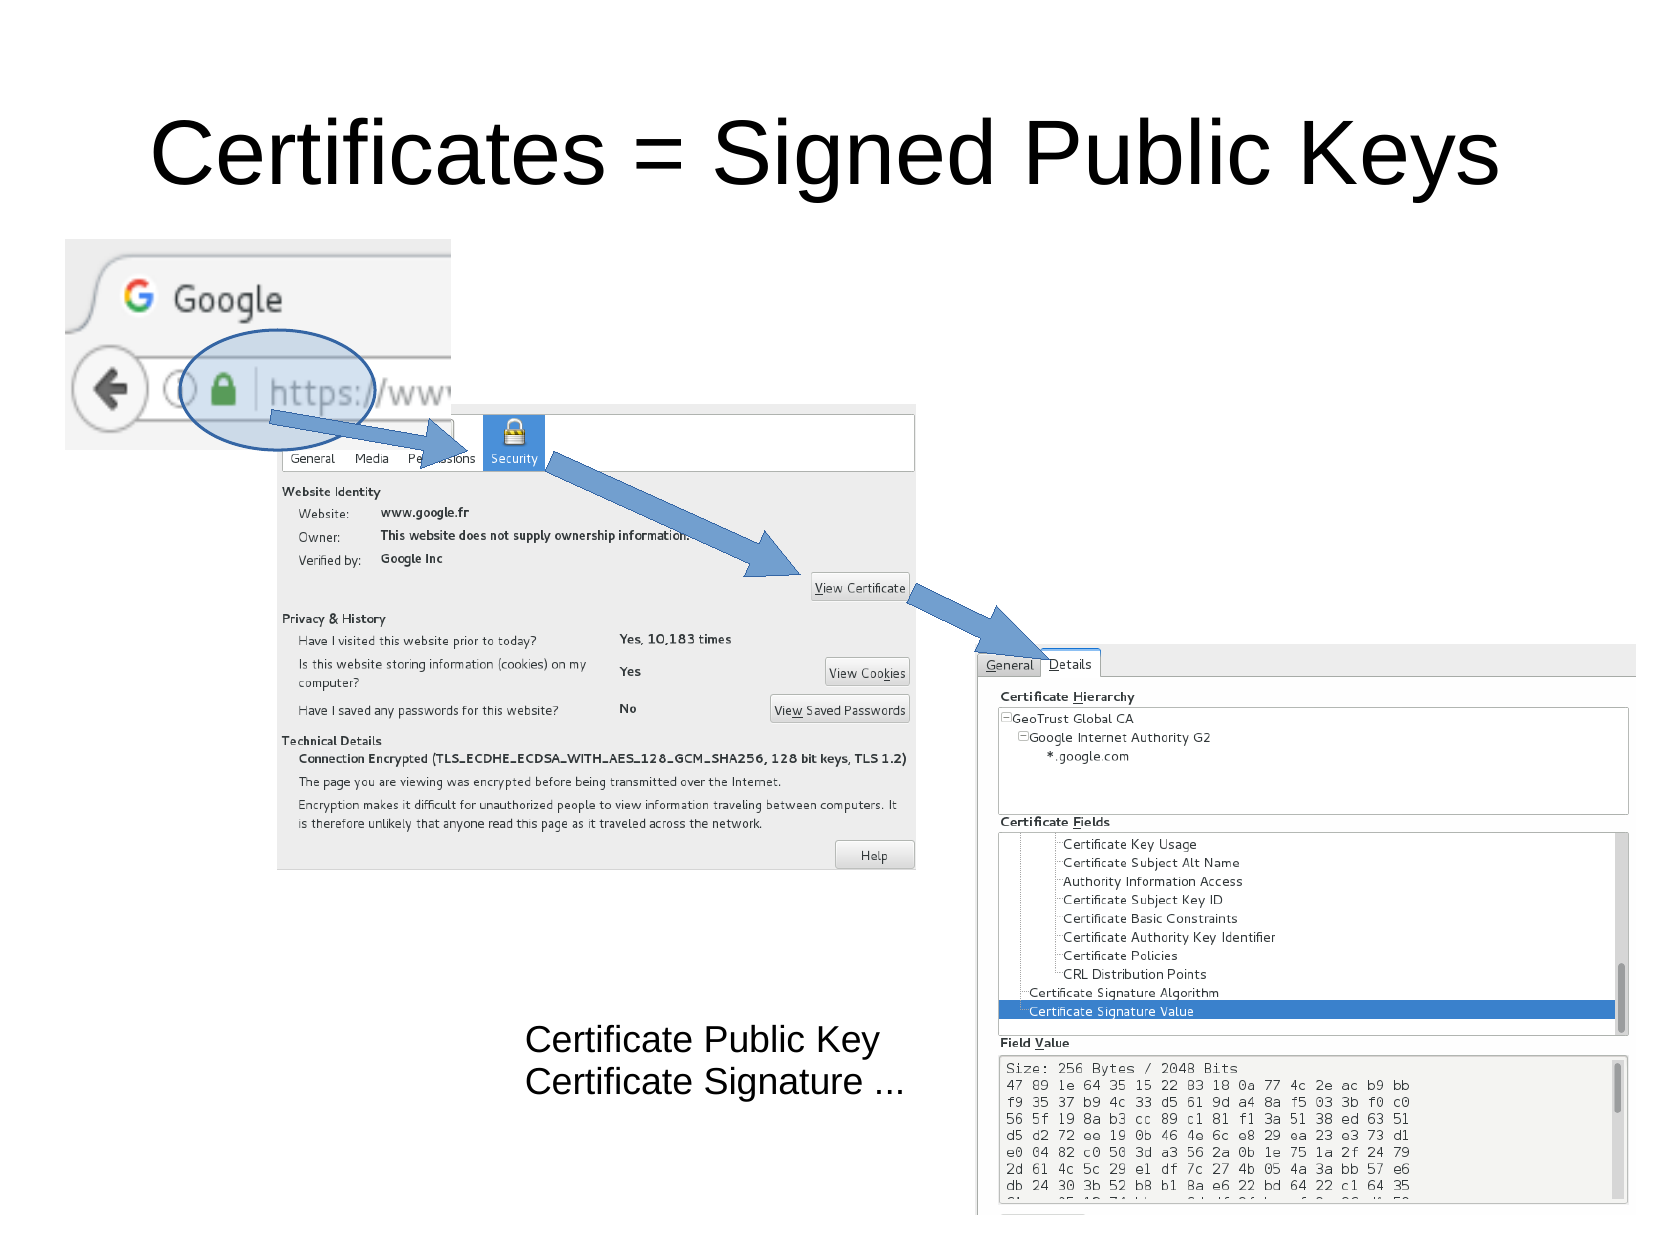

# Certificates = Signed Public Keys
Certificate Public Key
Certificate Signature ...